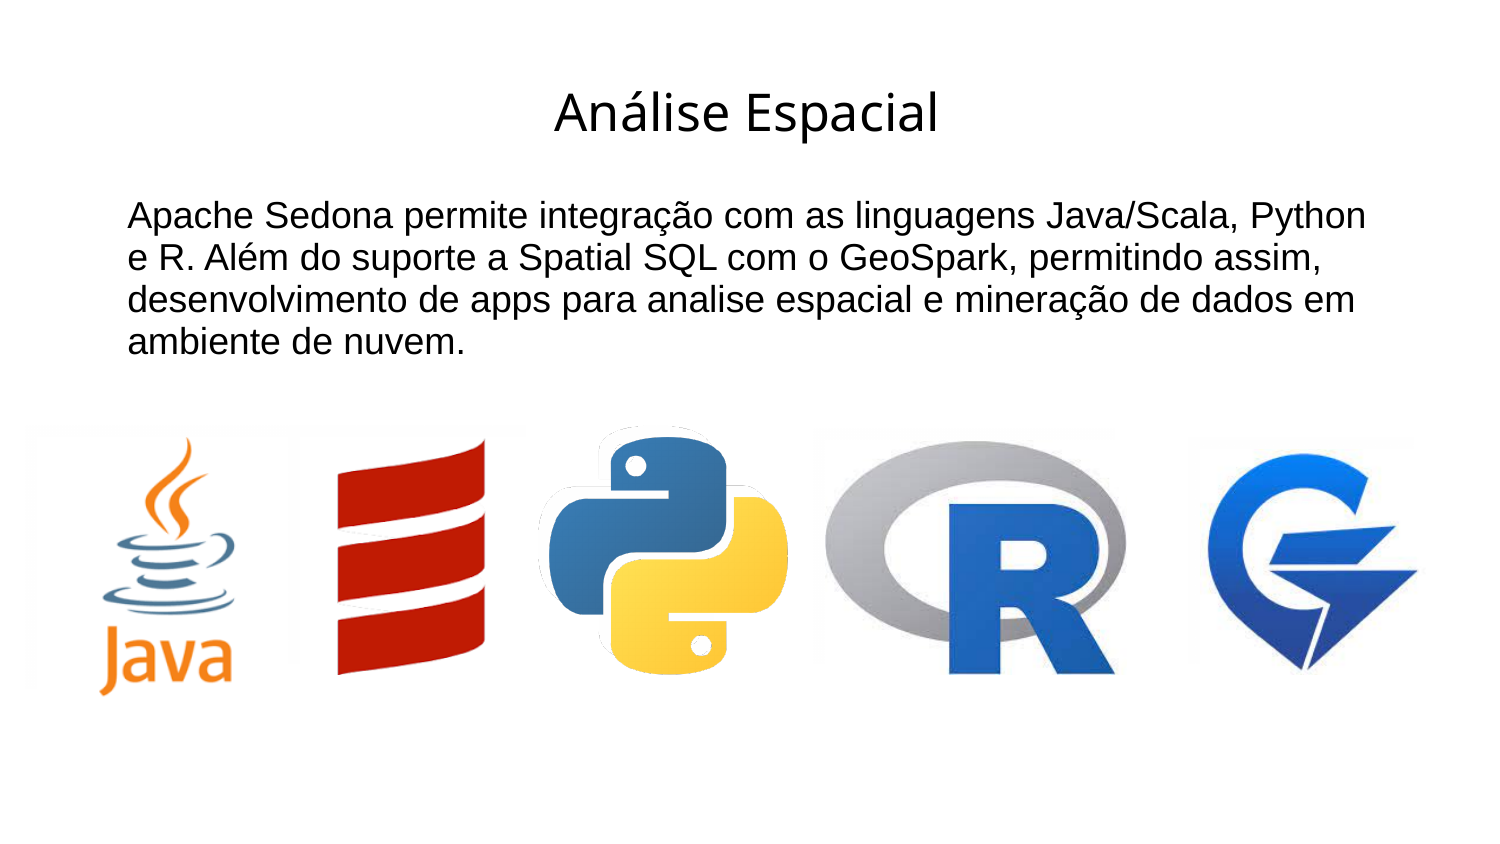

# Análise Espacial
Apache Sedona permite integração com as linguagens Java/Scala, Python e R. Além do suporte a Spatial SQL com o GeoSpark, permitindo assim, desenvolvimento de apps para analise espacial e mineração de dados em ambiente de nuvem.